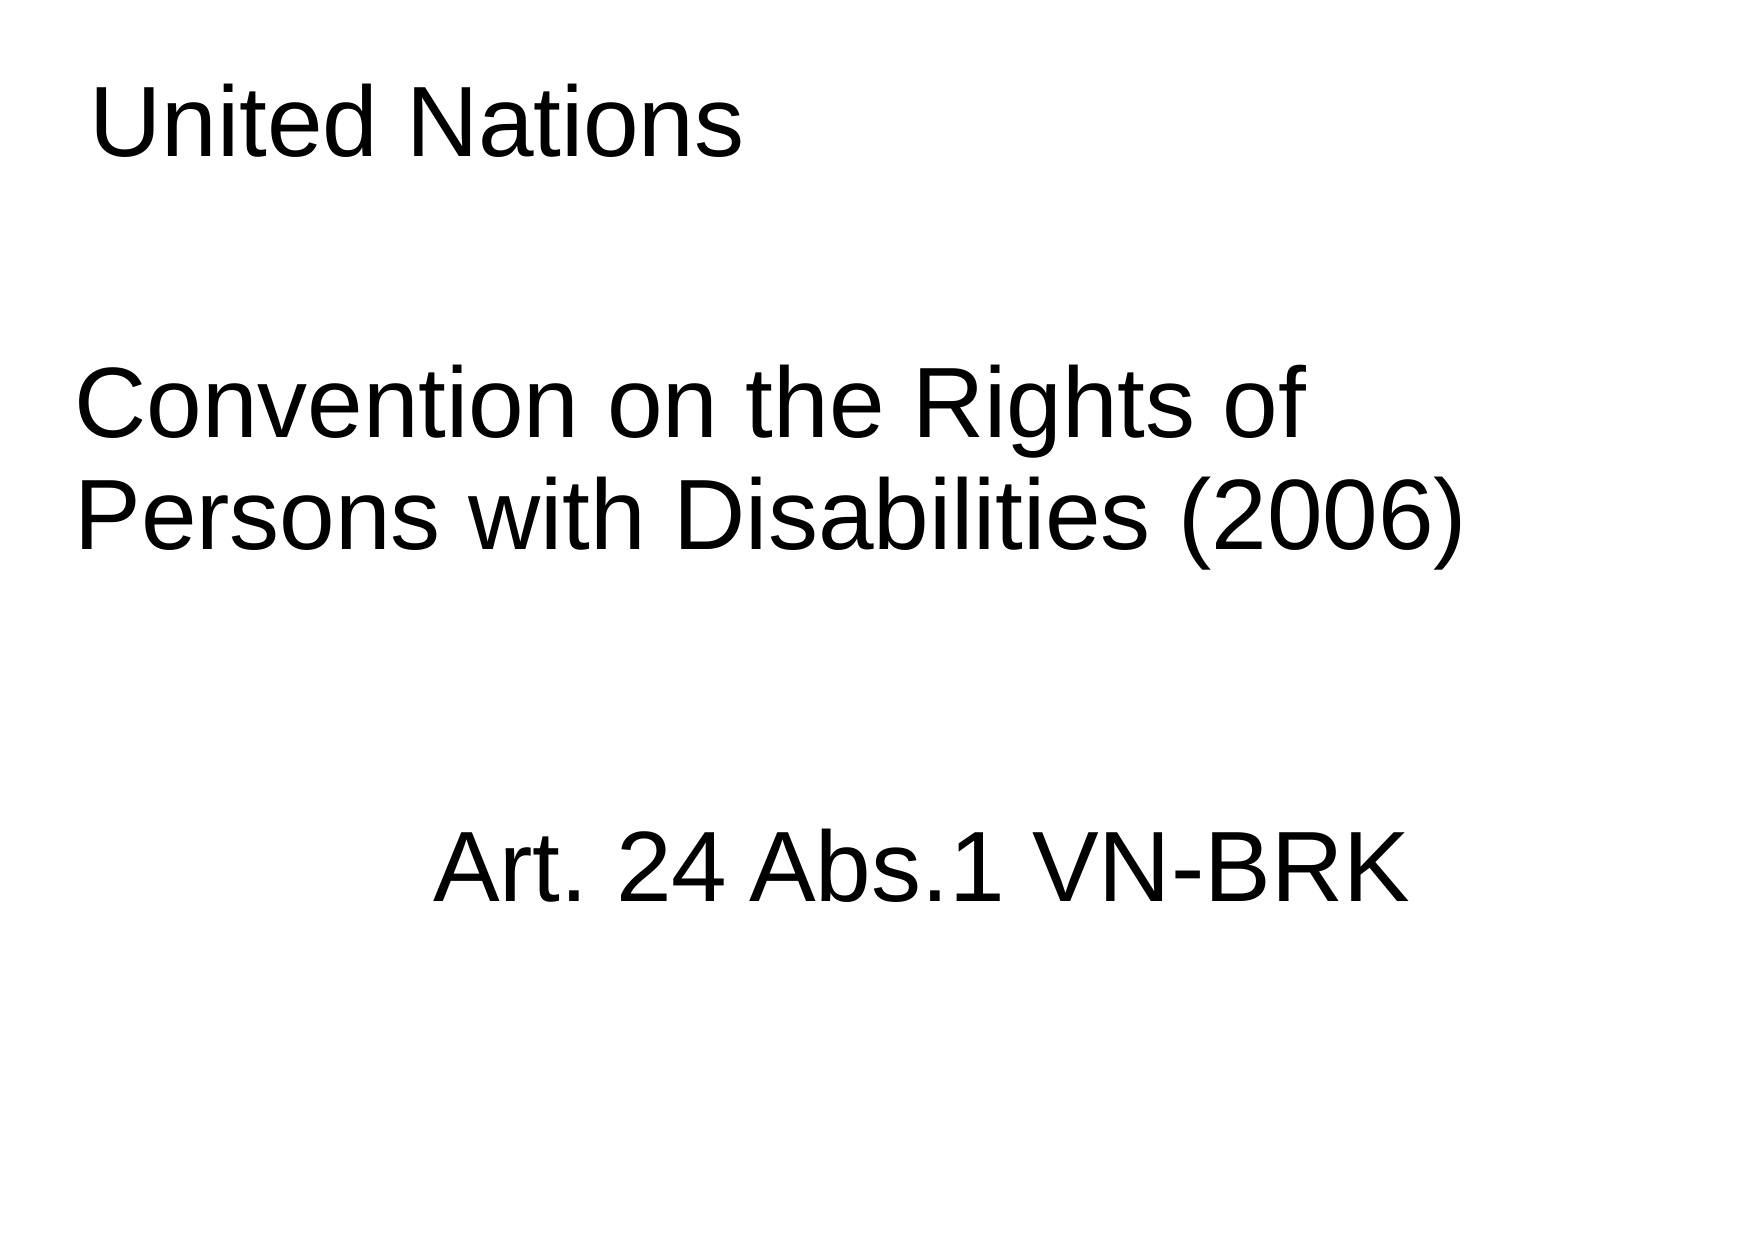

United Nations
Convention on the Rights of Persons with Disabilities (2006)
Art. 24 Abs.1 VN-BRK